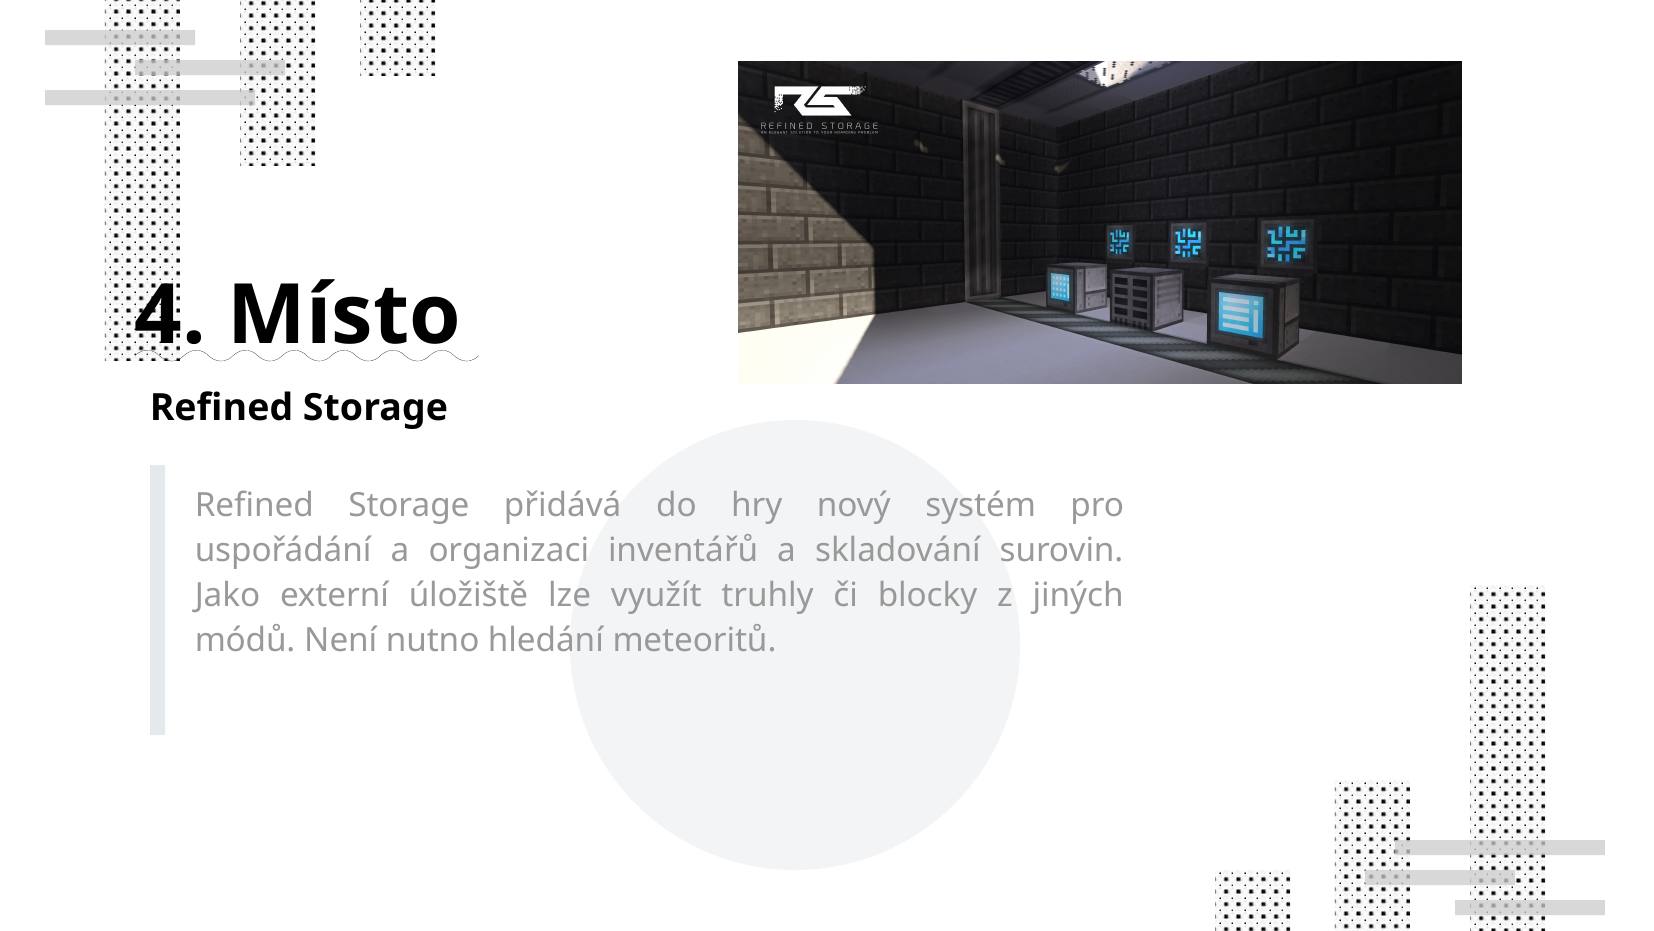

4. Místo
Refined Storage
Refined Storage přidává do hry nový systém pro uspořádání a organizaci inventářů a skladování surovin. Jako externí úložiště lze využít truhly či blocky z jiných módů. Není nutno hledání meteoritů.